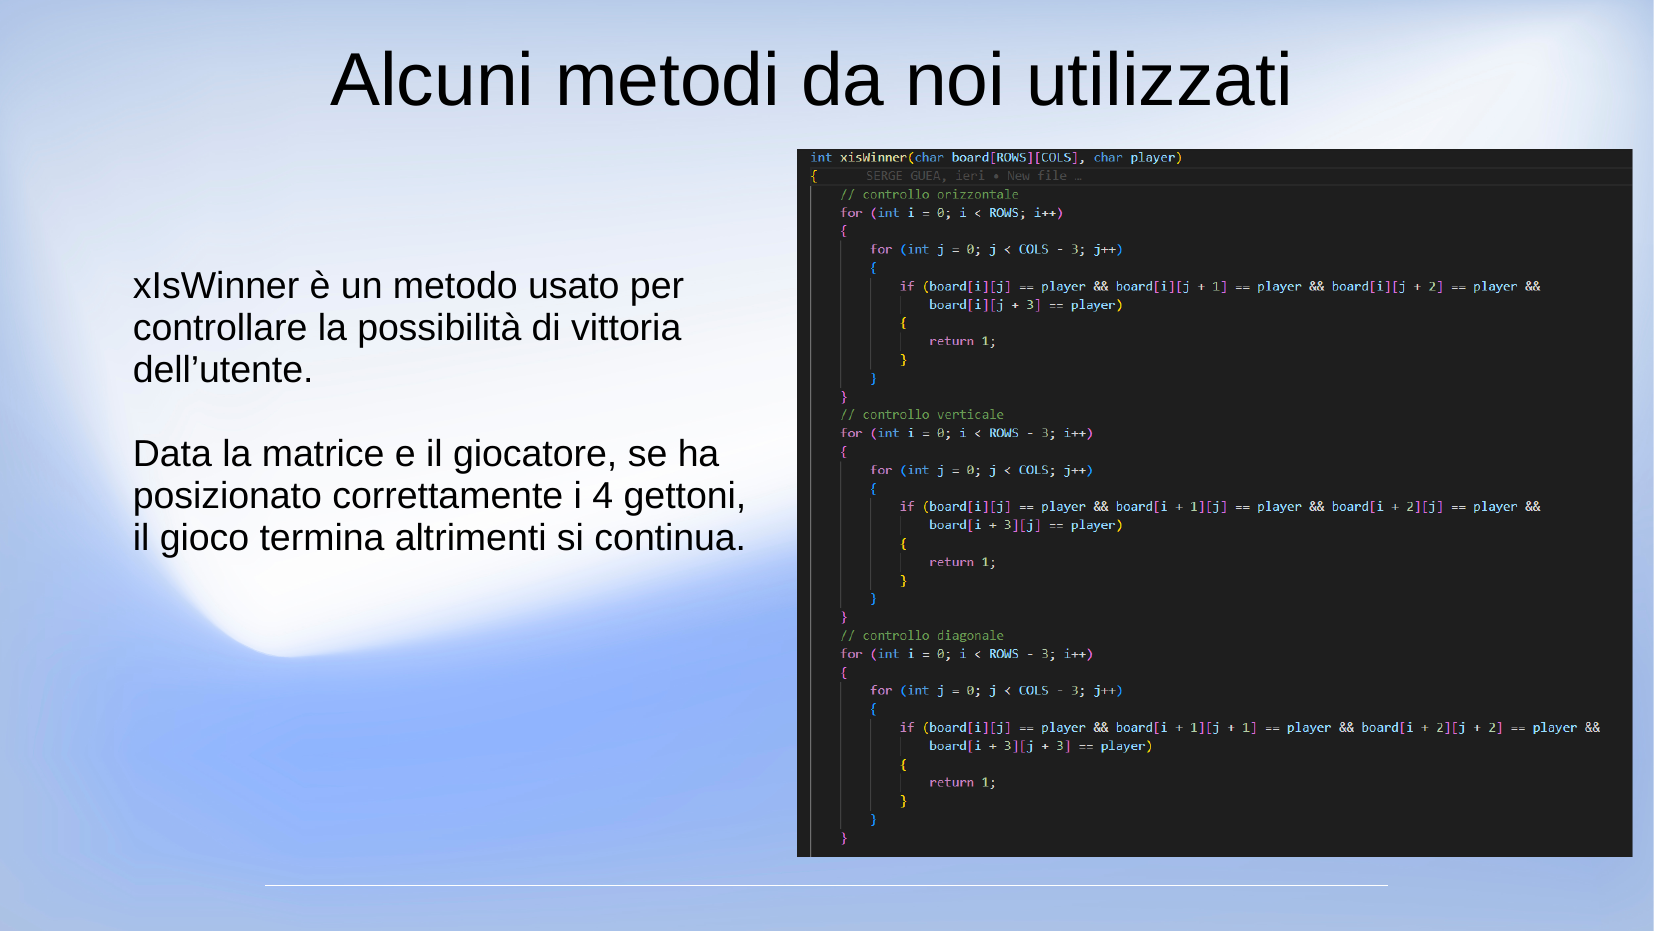

Alcuni metodi da noi utilizzati
xIsWinner è un metodo usato per controllare la possibilità di vittoria dell’utente.
Data la matrice e il giocatore, se ha posizionato correttamente i 4 gettoni, il gioco termina altrimenti si continua.